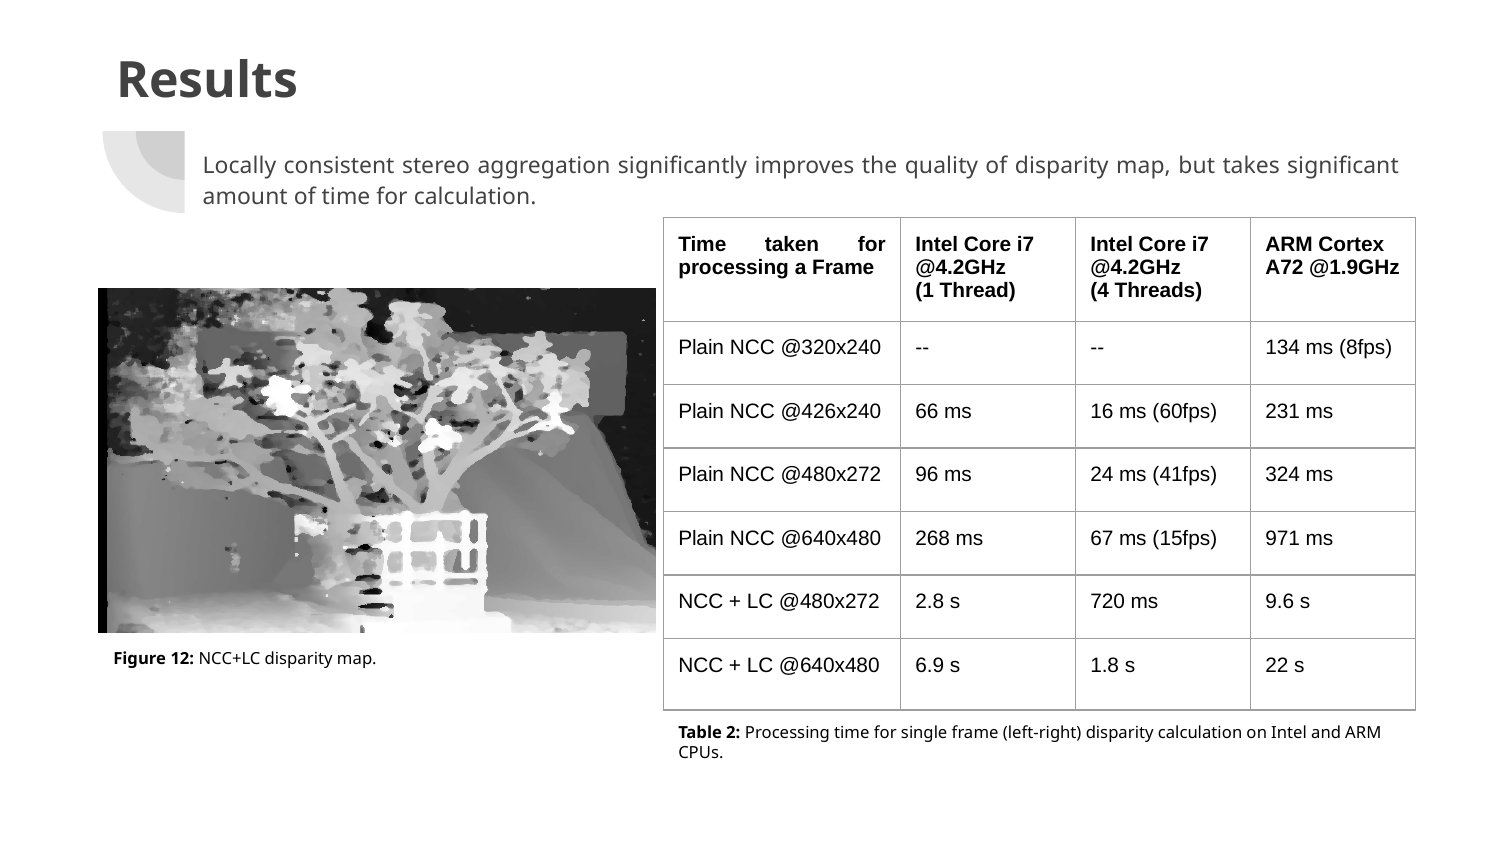

# Results
Locally consistent stereo aggregation significantly improves the quality of disparity map, but takes significant amount of time for calculation.
| Time taken for processing a Frame | Intel Core i7 @4.2GHz (1 Thread) | Intel Core i7 @4.2GHz (4 Threads) | ARM Cortex A72 @1.9GHz |
| --- | --- | --- | --- |
| Plain NCC @320x240 | -- | -- | 134 ms (8fps) |
| Plain NCC @426x240 | 66 ms | 16 ms (60fps) | 231 ms |
| Plain NCC @480x272 | 96 ms | 24 ms (41fps) | 324 ms |
| Plain NCC @640x480 | 268 ms | 67 ms (15fps) | 971 ms |
| NCC + LC @480x272 | 2.8 s | 720 ms | 9.6 s |
| NCC + LC @640x480 | 6.9 s | 1.8 s | 22 s |
Figure 12: NCC+LC disparity map.
Table 2: Processing time for single frame (left-right) disparity calculation on Intel and ARM CPUs.